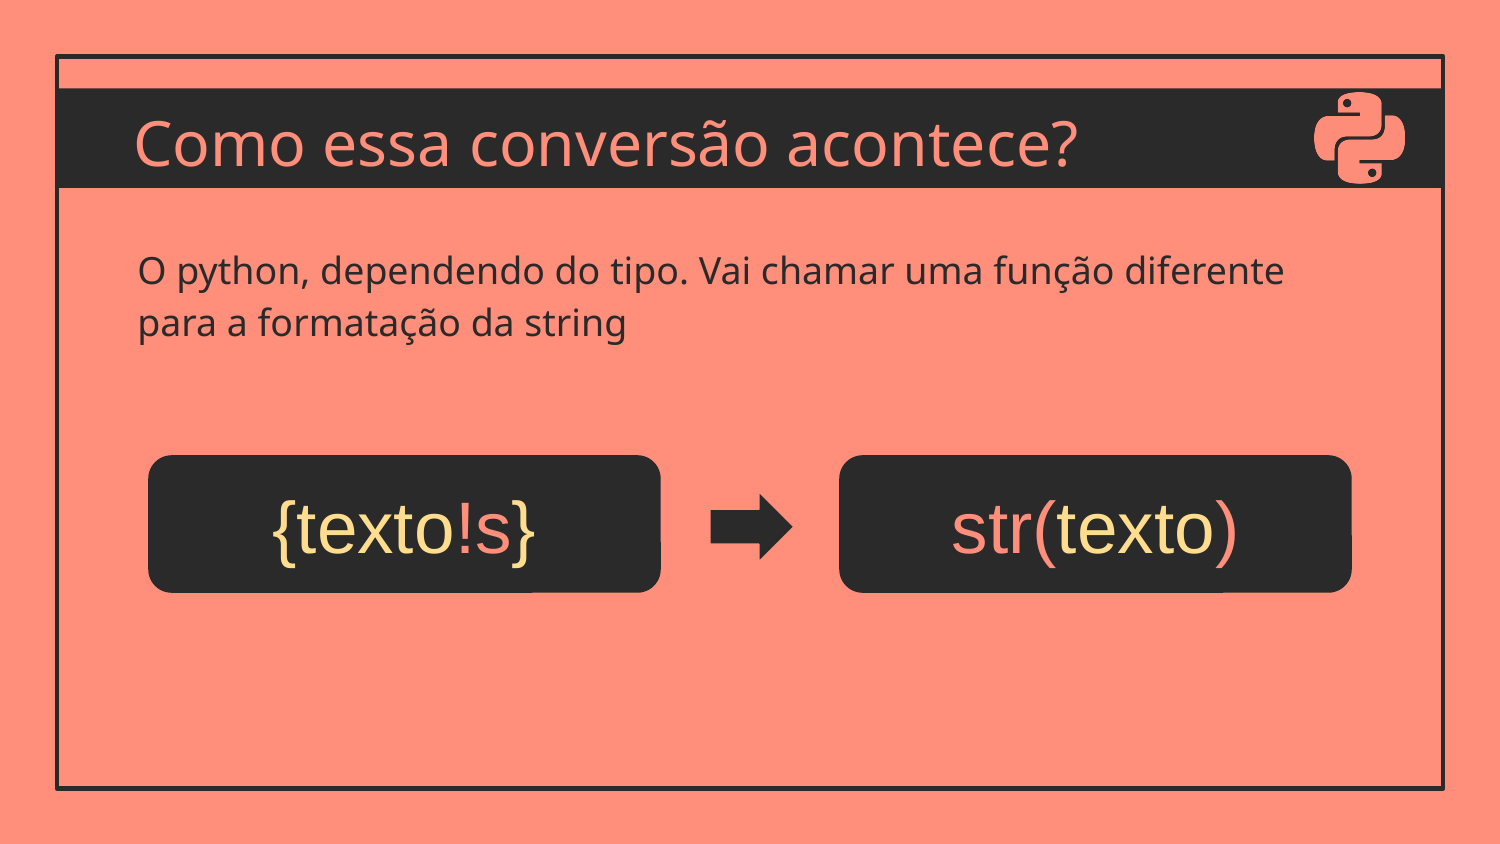

# Como essa conversão acontece?
O python, dependendo do tipo. Vai chamar uma função diferente para a formatação da string
{texto!s}
str(texto)